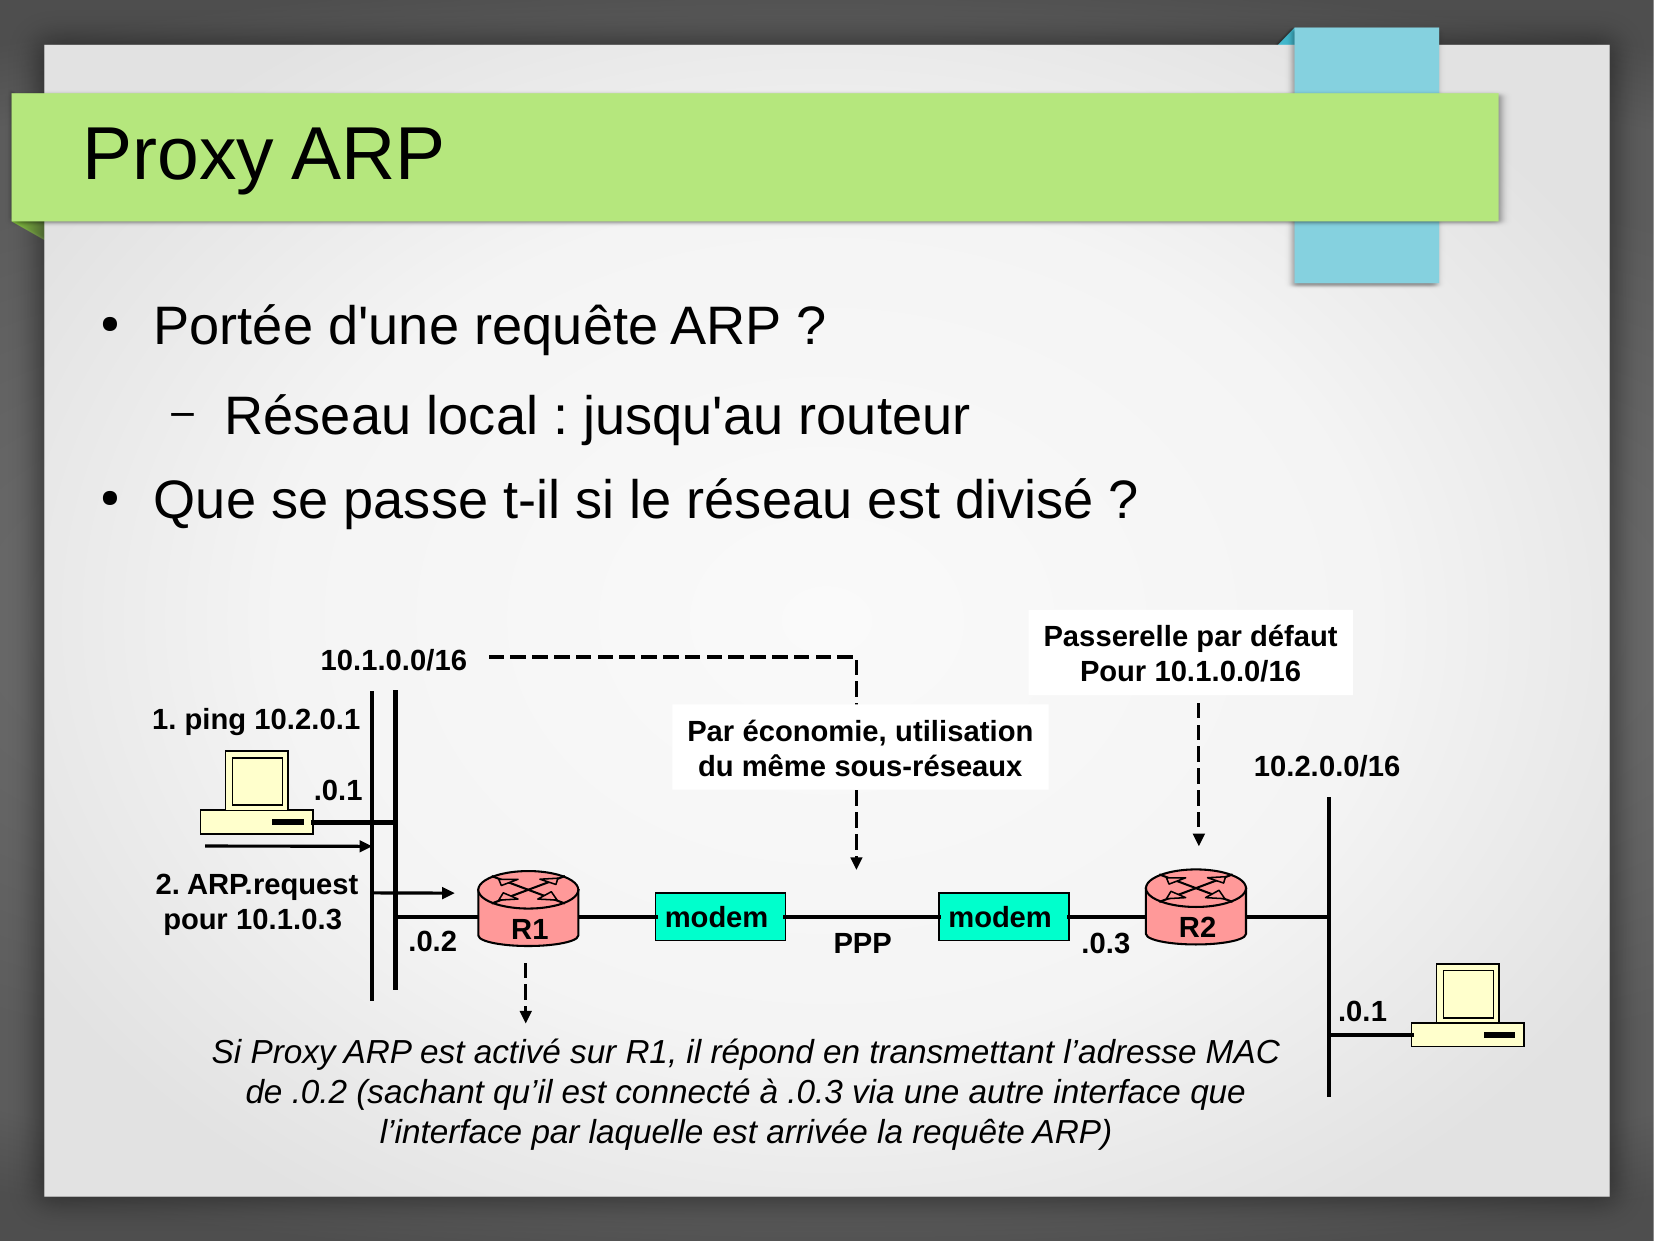

# Proxy ARP
Portée d'une requête ARP ?
Réseau local : jusqu'au routeur
Que se passe t-il si le réseau est divisé ?
Passerelle par défaut
Pour 10.1.0.0/16
10.1.0.0/16
1. ping 10.2.0.1
Par économie, utilisation
du même sous-réseaux
10.2.0.0/16
.0.1
2. ARP.request
pour 10.1.0.3
R2
R1
modem
modem
.0.2
PPP
.0.3
.0.1
Si Proxy ARP est activé sur R1, il répond en transmettant l’adresse MAC
de .0.2 (sachant qu’il est connecté à .0.3 via une autre interface que
l’interface par laquelle est arrivée la requête ARP)